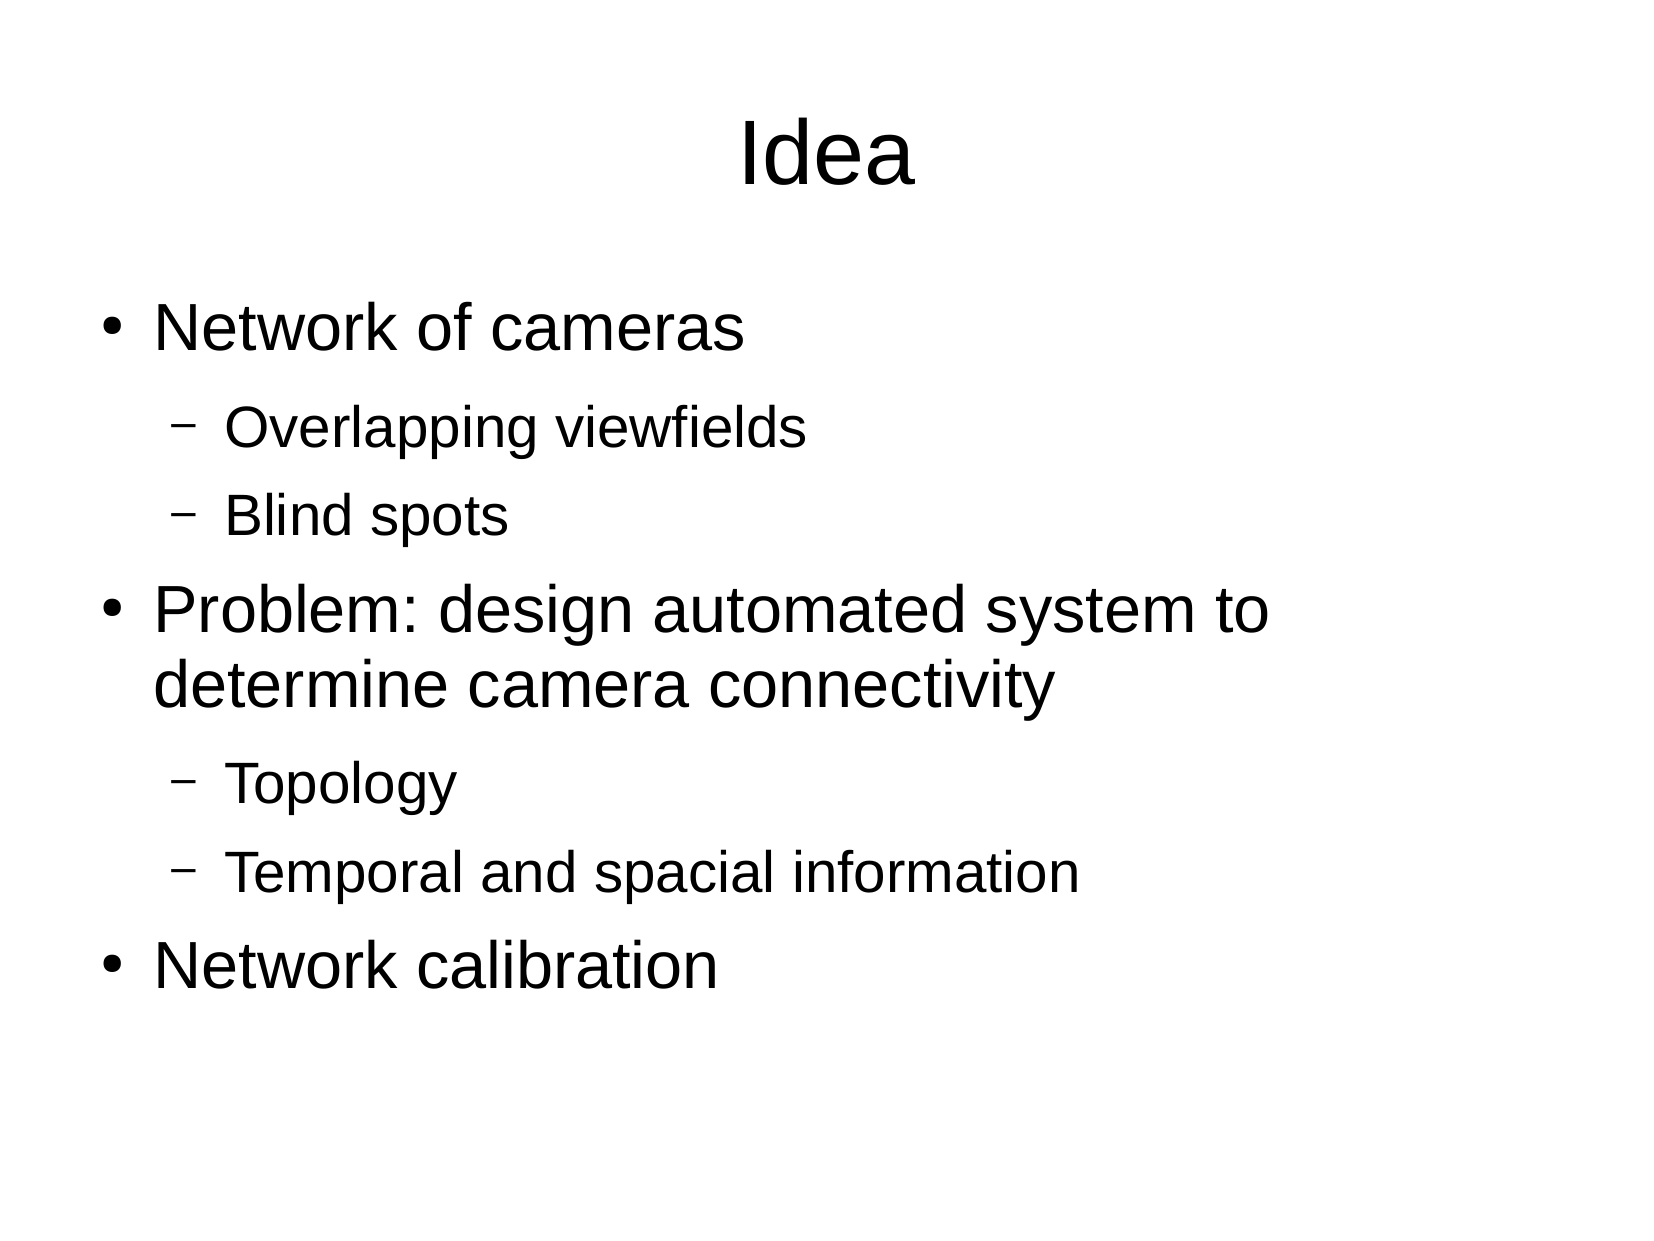

# Idea
Network of cameras
Overlapping viewfields
Blind spots
Problem: design automated system to determine camera connectivity
Topology
Temporal and spacial information
Network calibration